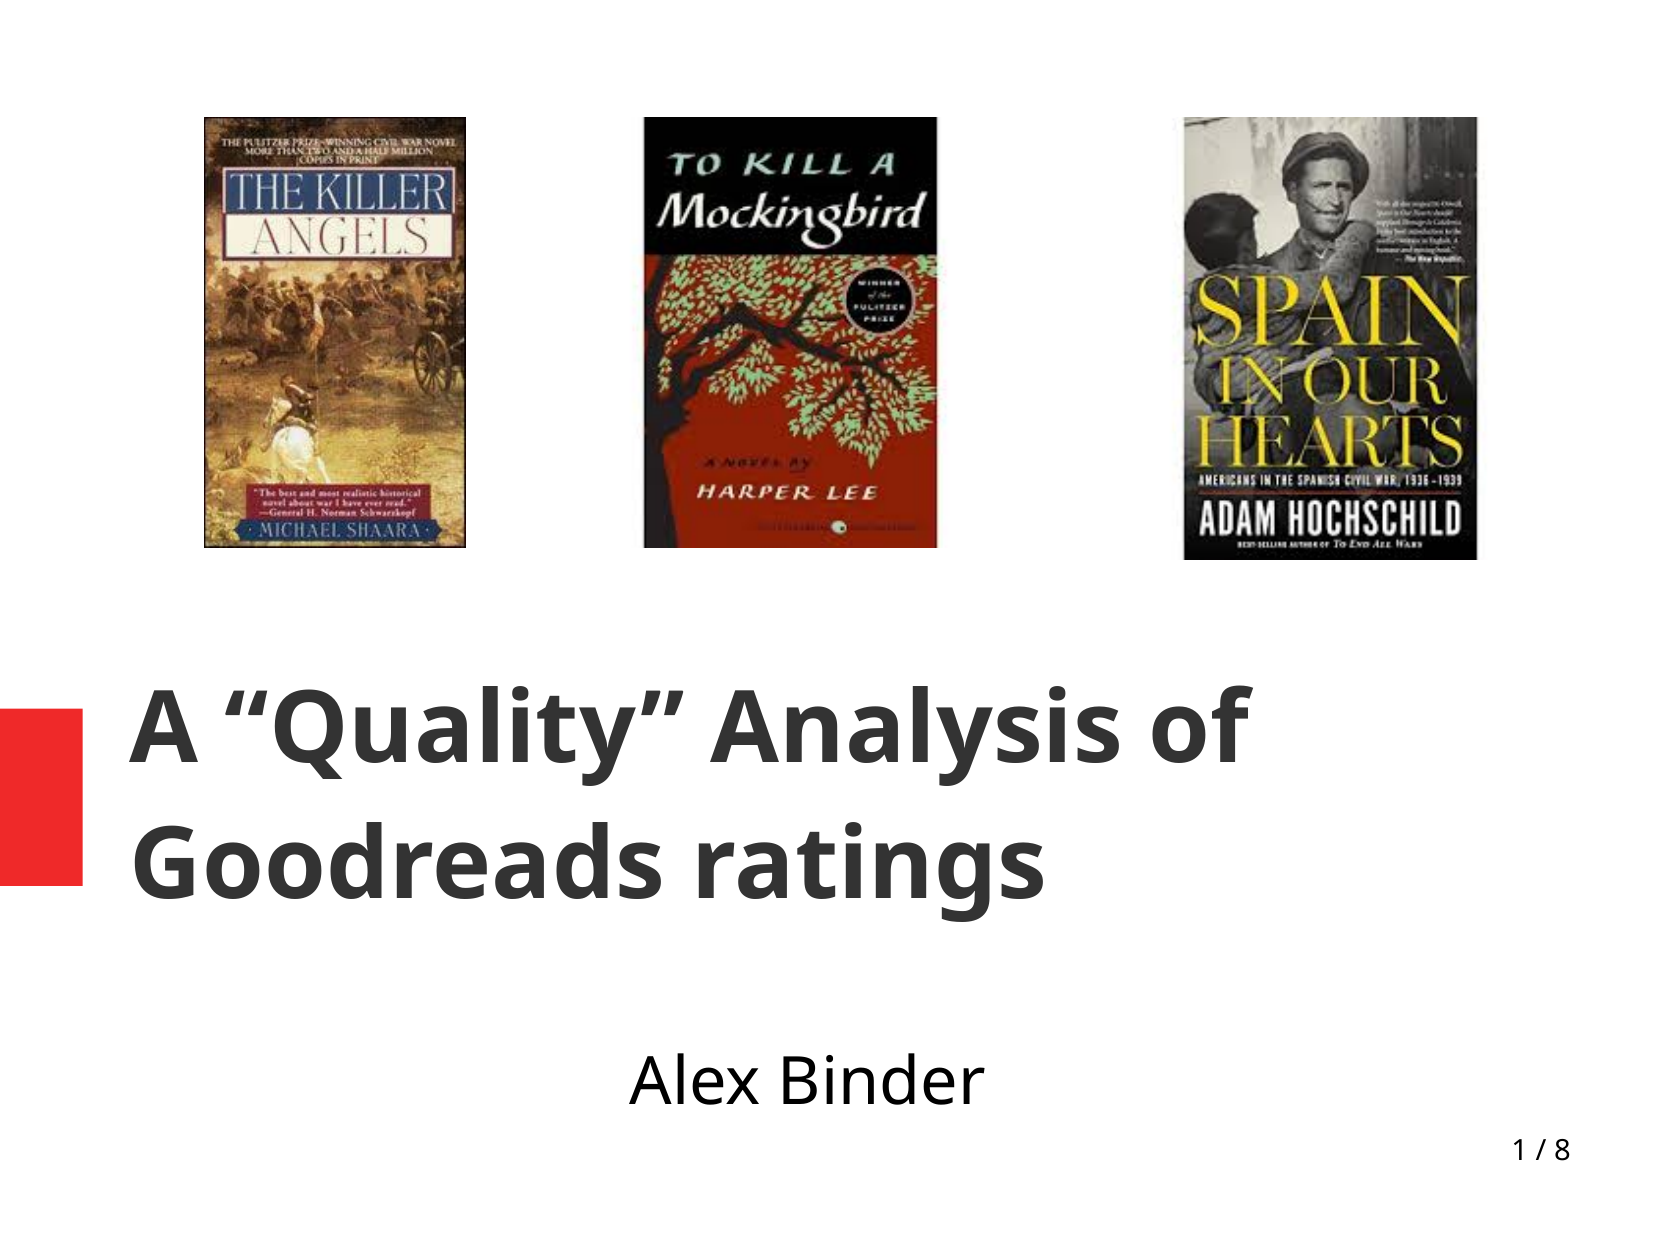

# A “Quality” Analysis of Goodreads ratings
Alex Binder
1